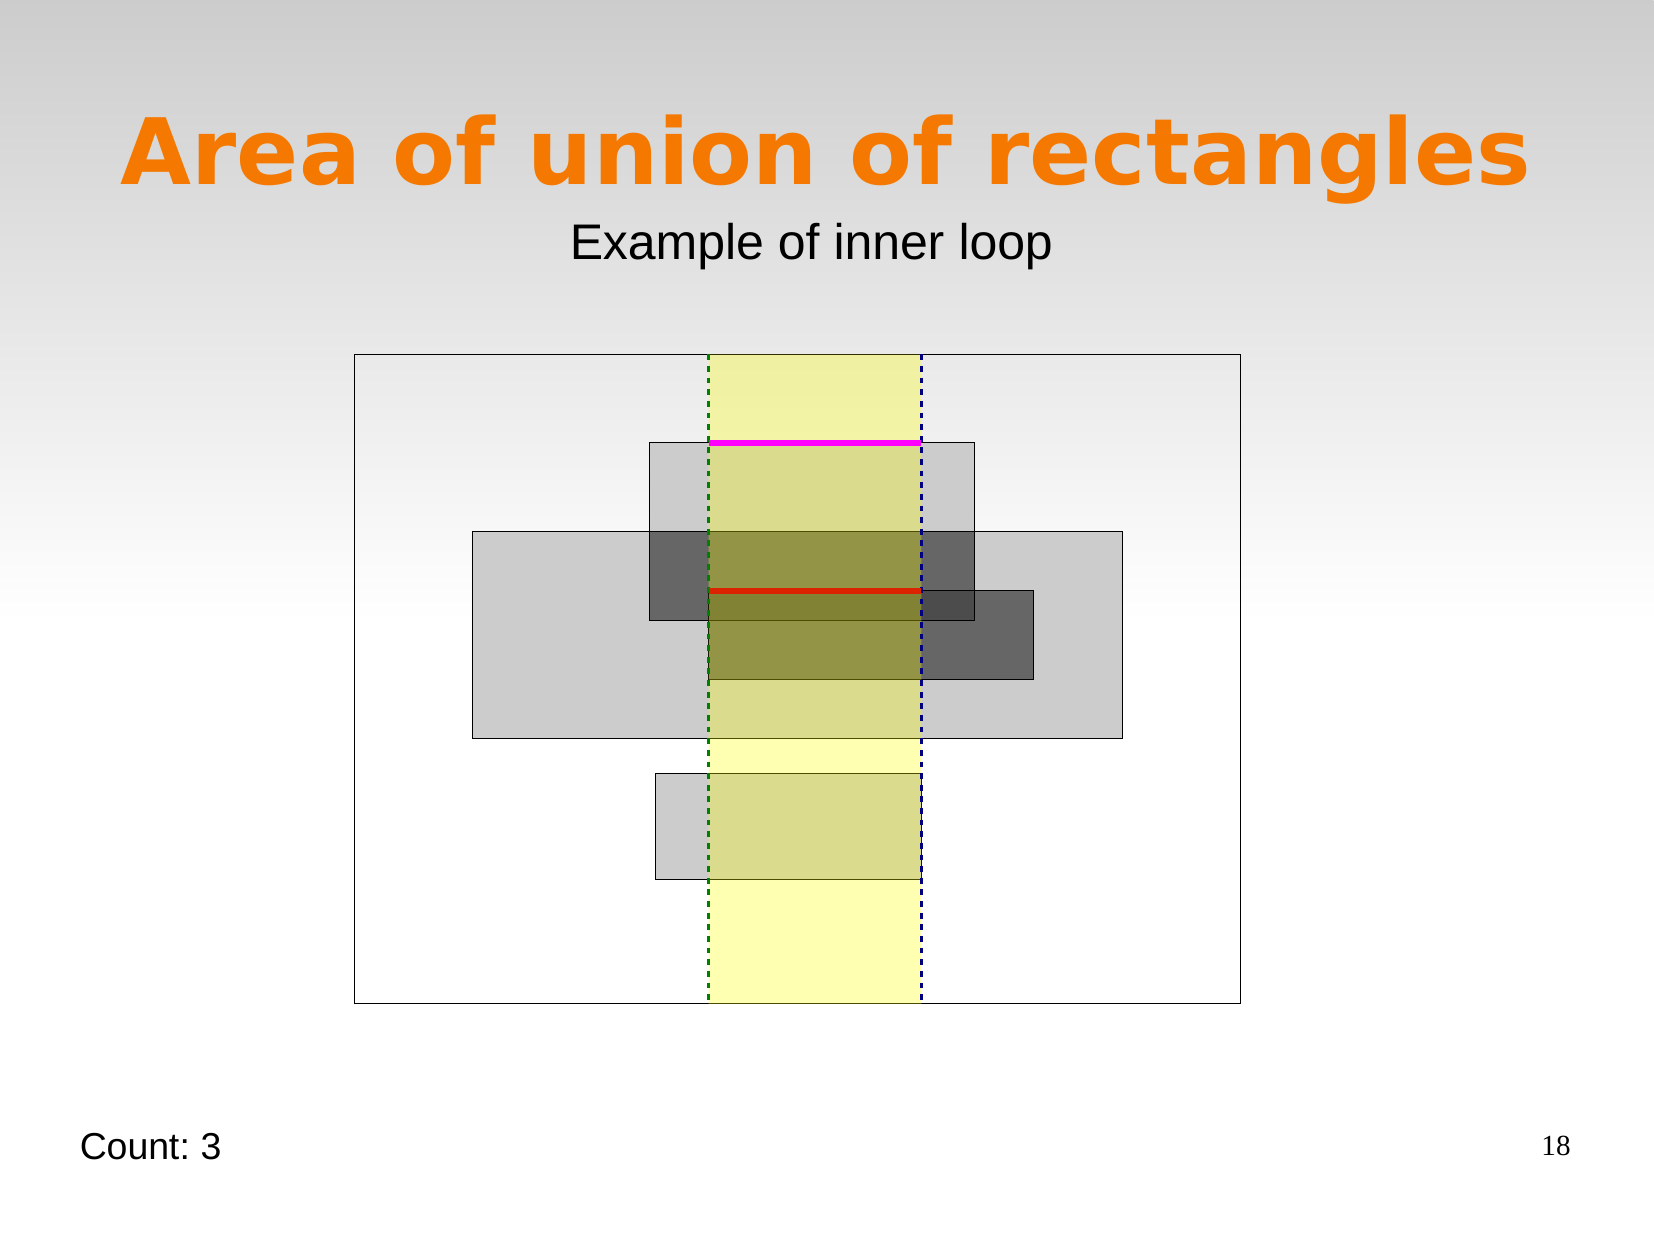

# Area of union of rectangles
Example of inner loop
Count: 3
18